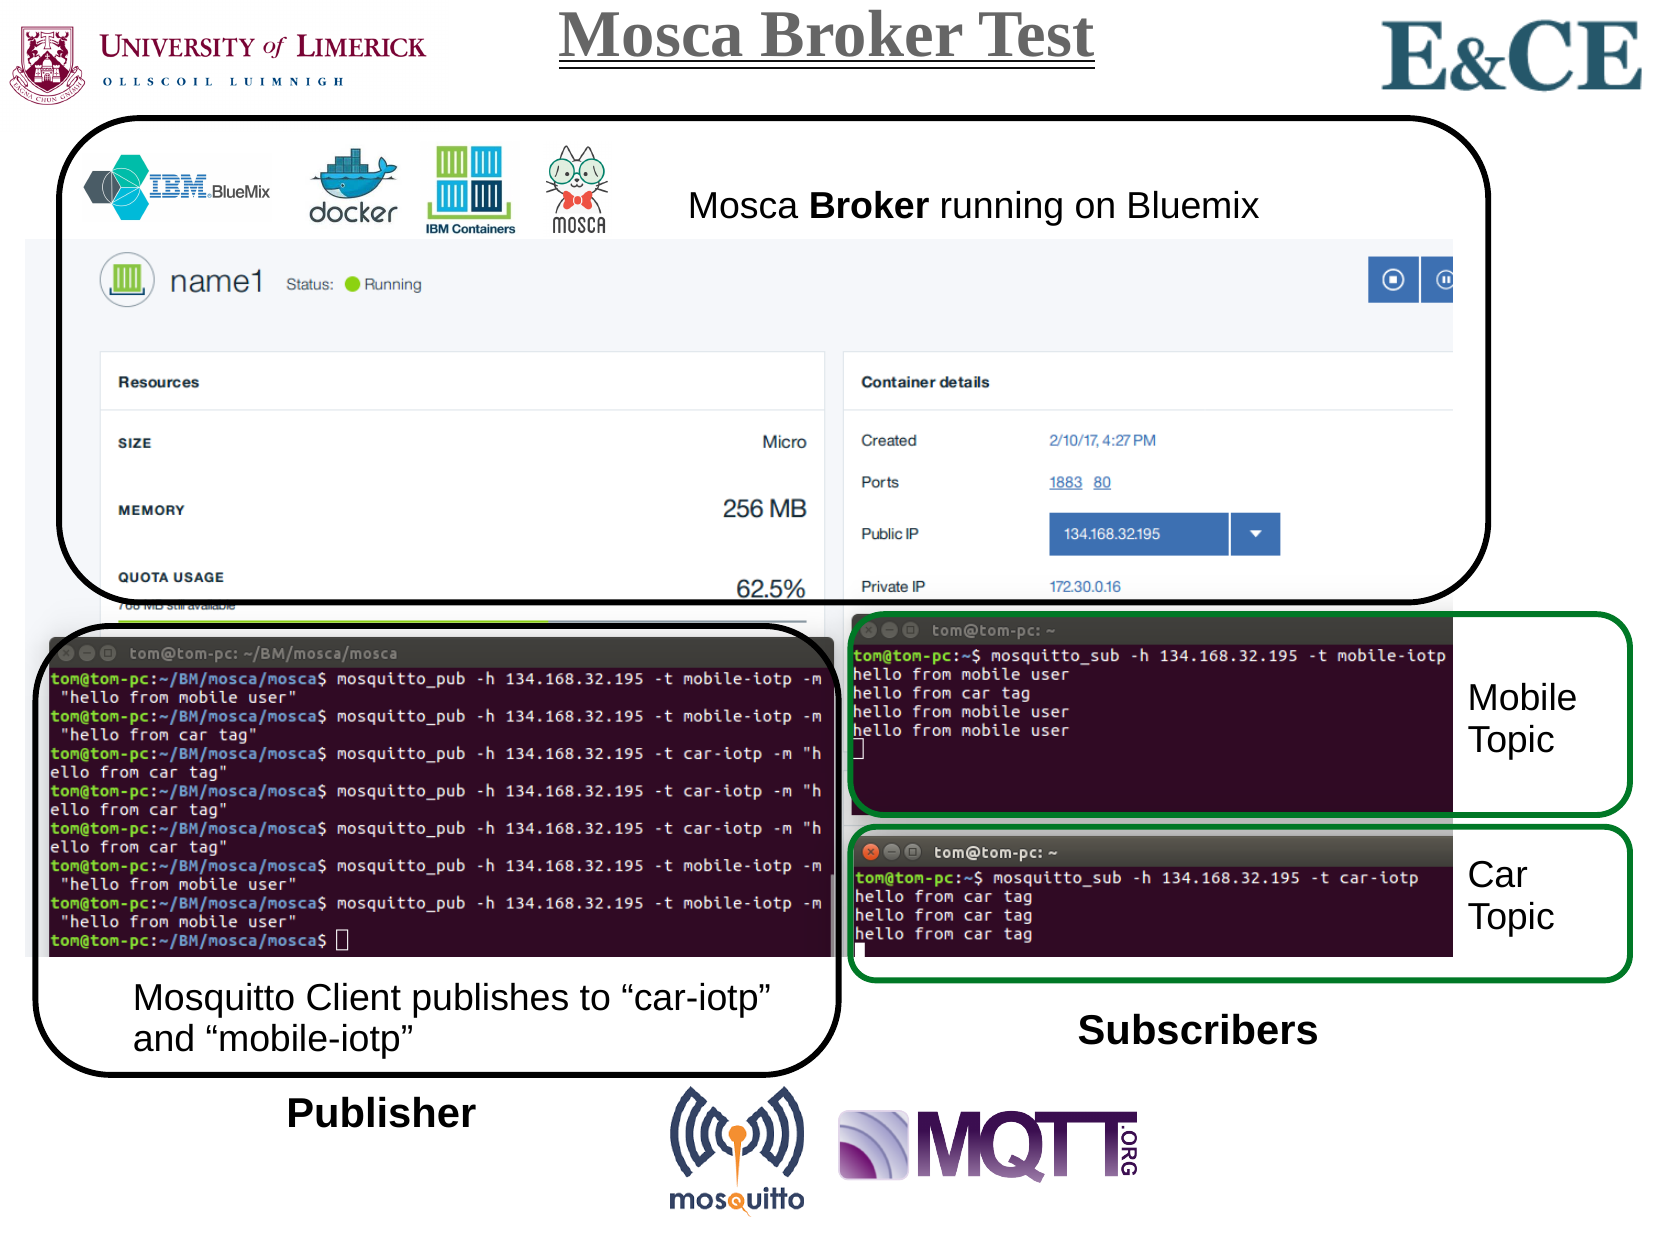

# Mosca Broker Test
Mosca Broker running on Bluemix
Mobile
Topic
Car
Topic
Mosquitto Client publishes to “car-iotp” and “mobile-iotp”
Subscribers
Publisher